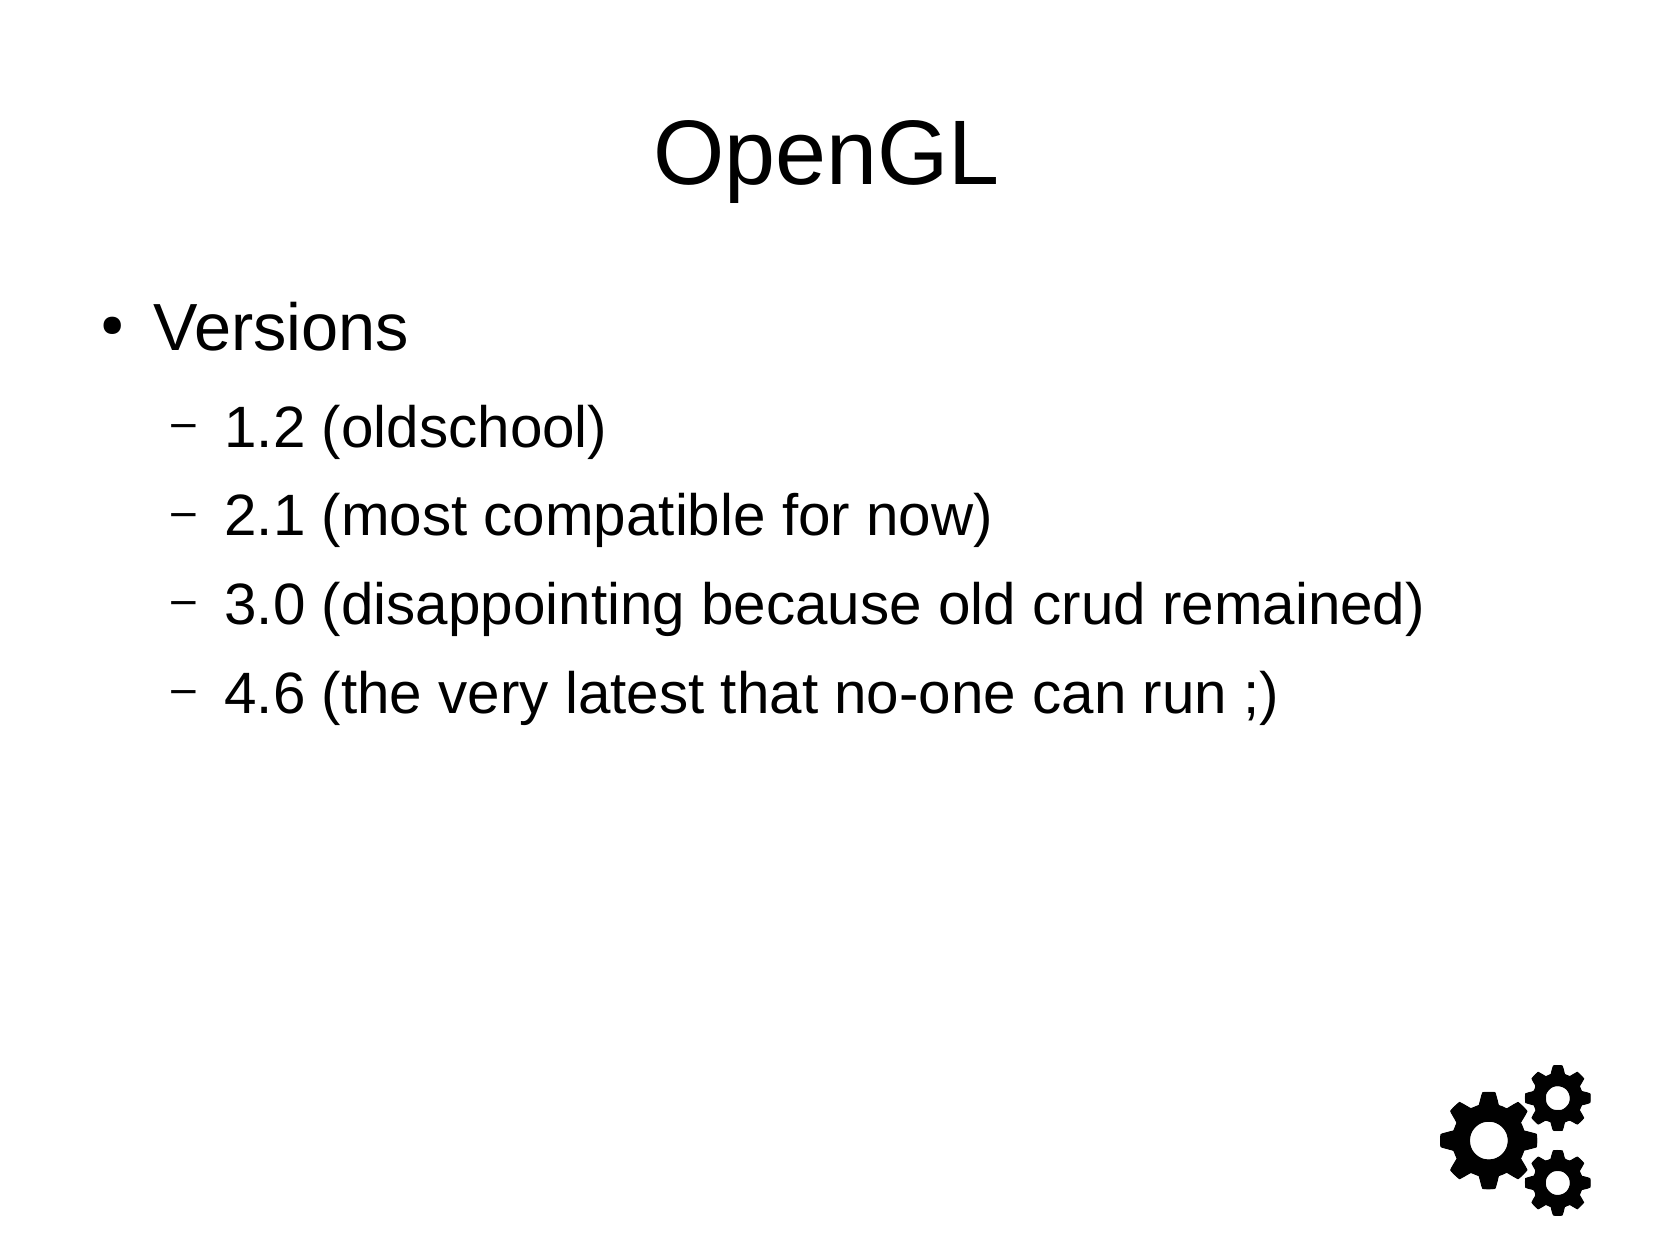

# OpenGL
Versions
1.2 (oldschool)
2.1 (most compatible for now)
3.0 (disappointing because old crud remained)
4.6 (the very latest that no-one can run ;)